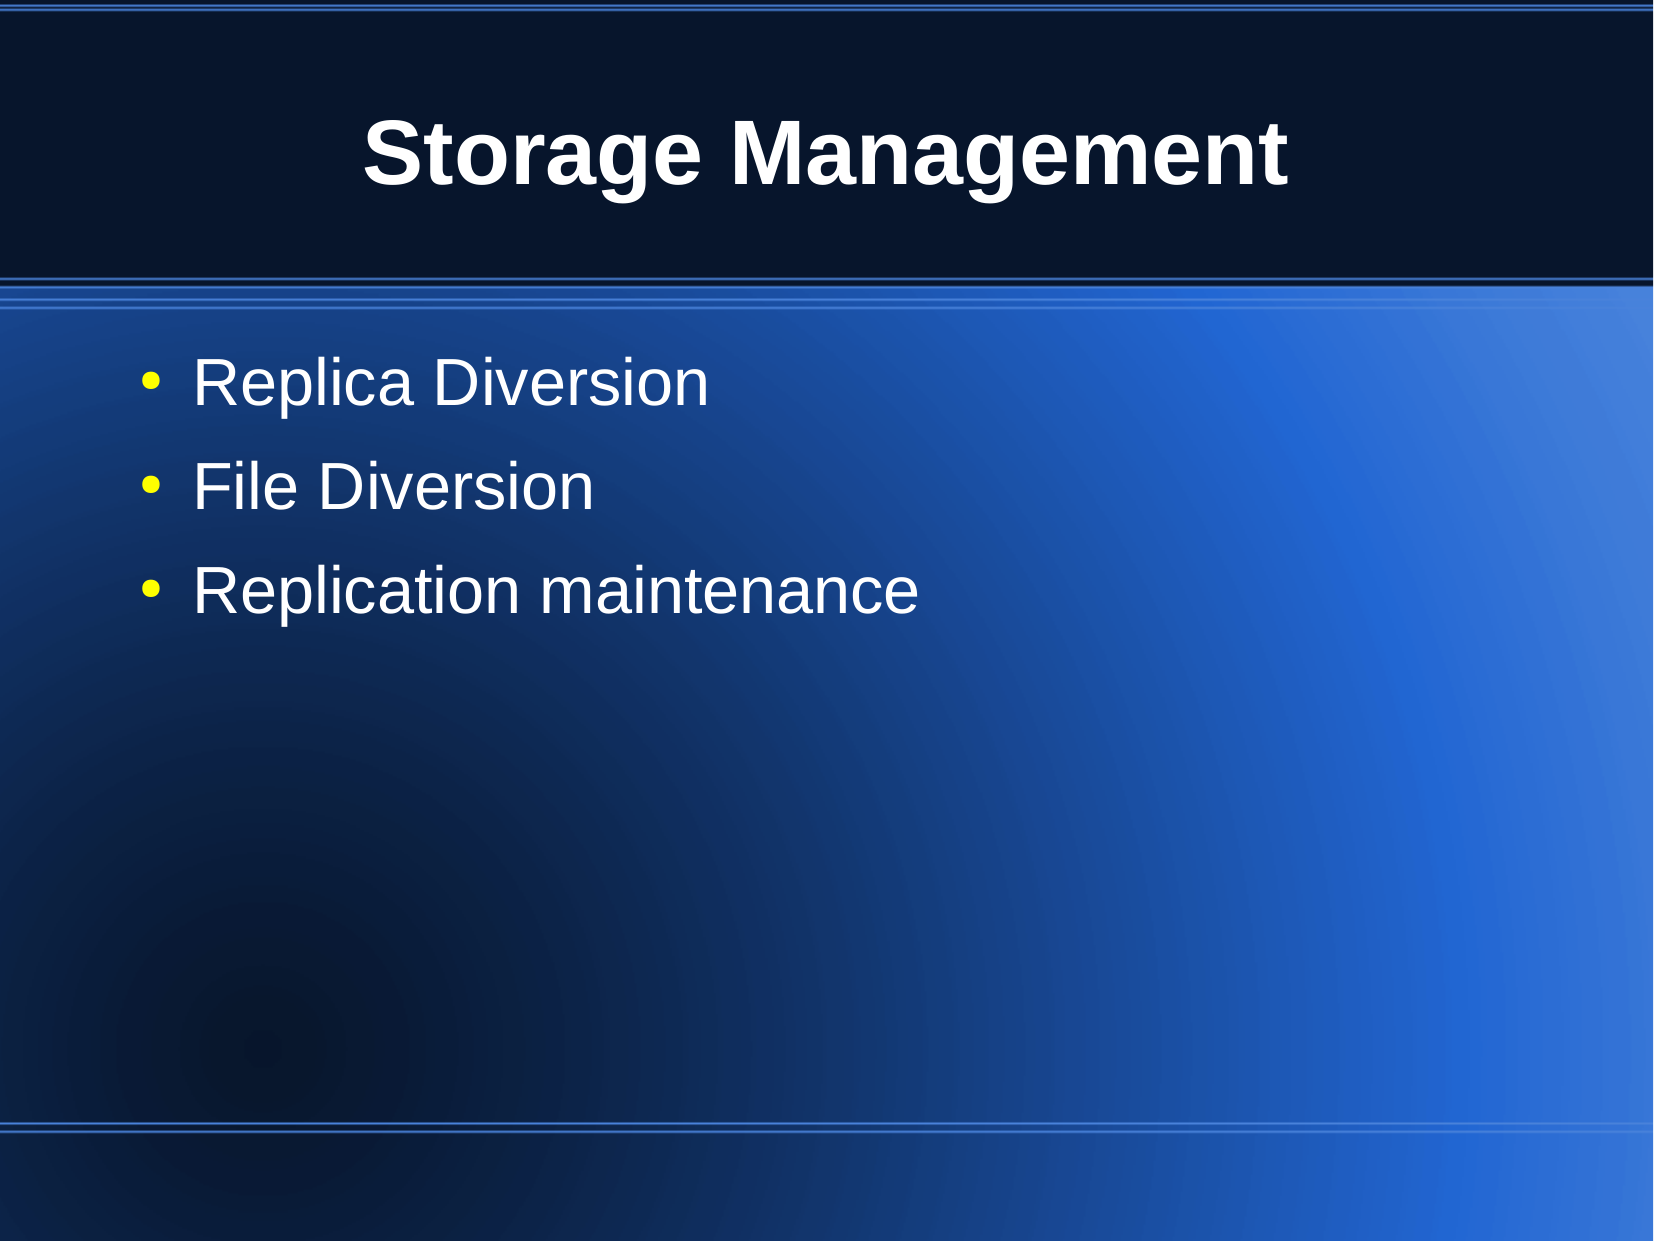

# Storage Management
Replica Diversion
File Diversion
Replication maintenance